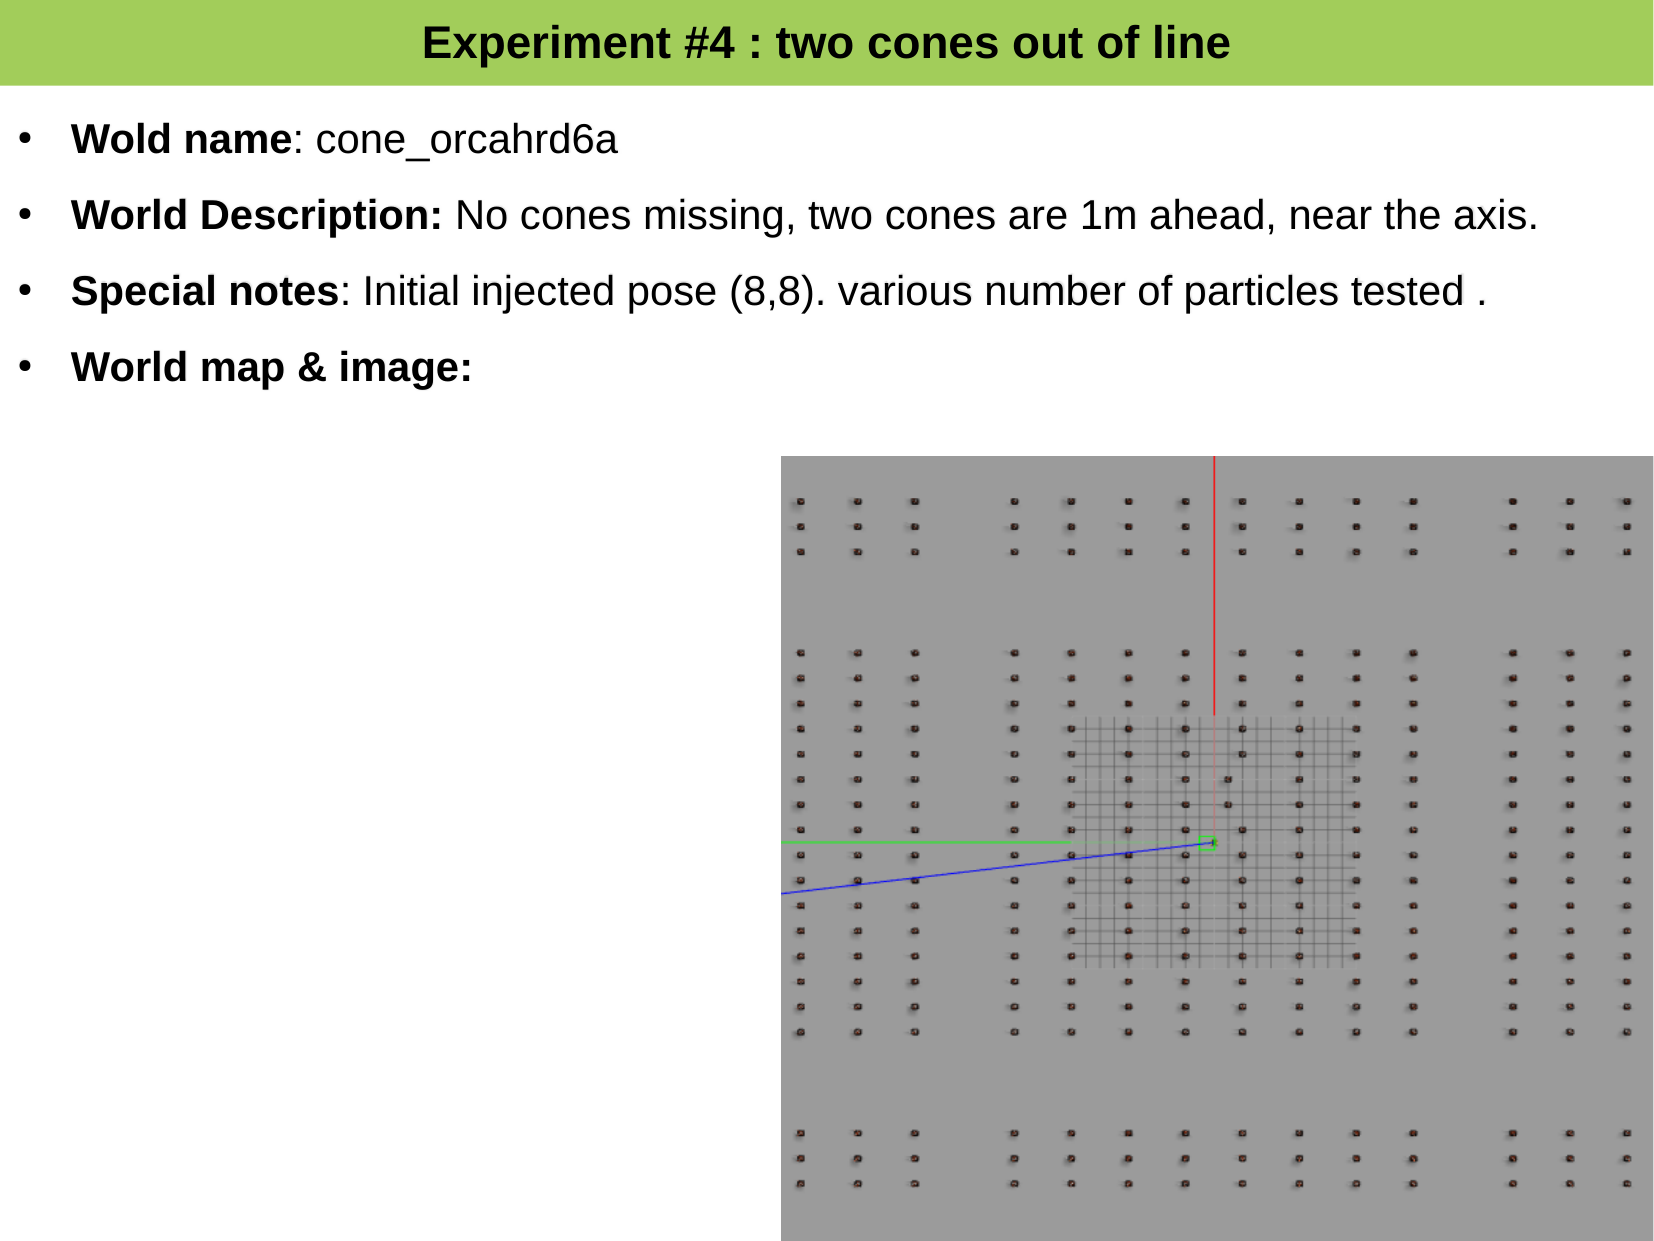

# Experiment #4 : two cones out of line
Wold name: cone_orcahrd6a
World Description: No cones missing, two cones are 1m ahead, near the axis.
Special notes: Initial injected pose (8,8). various number of particles tested .
World map & image: